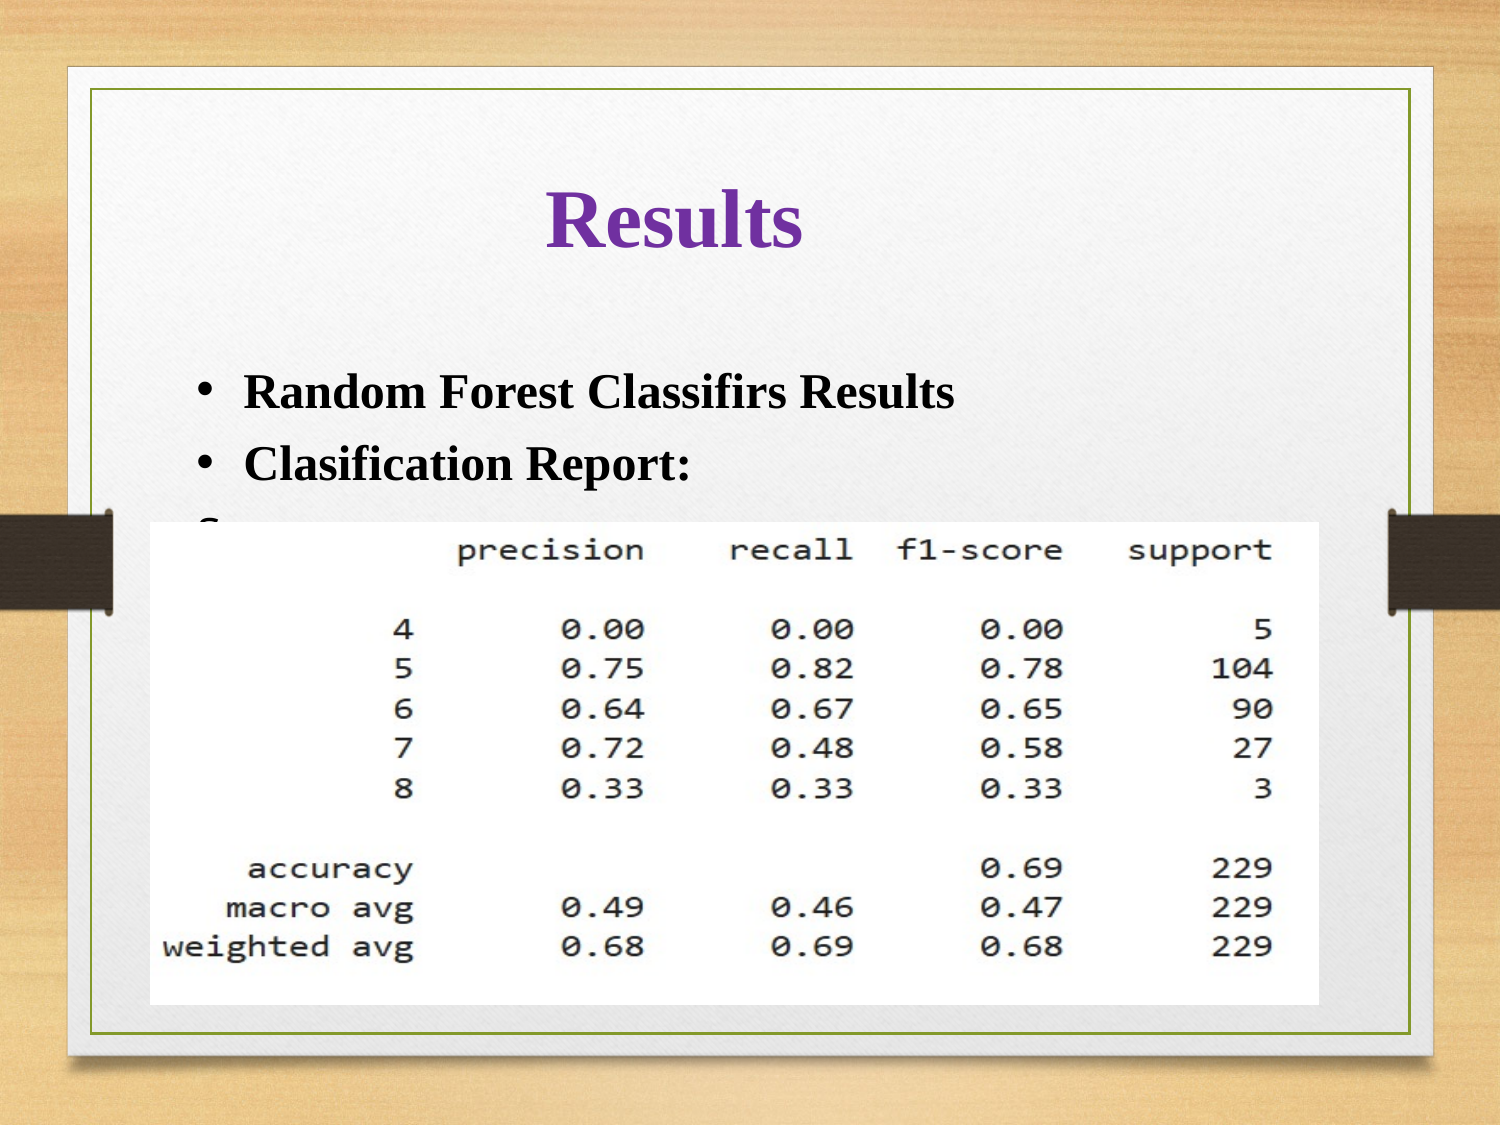

# Results
Random Forest Classifirs Results
Clasification Report: